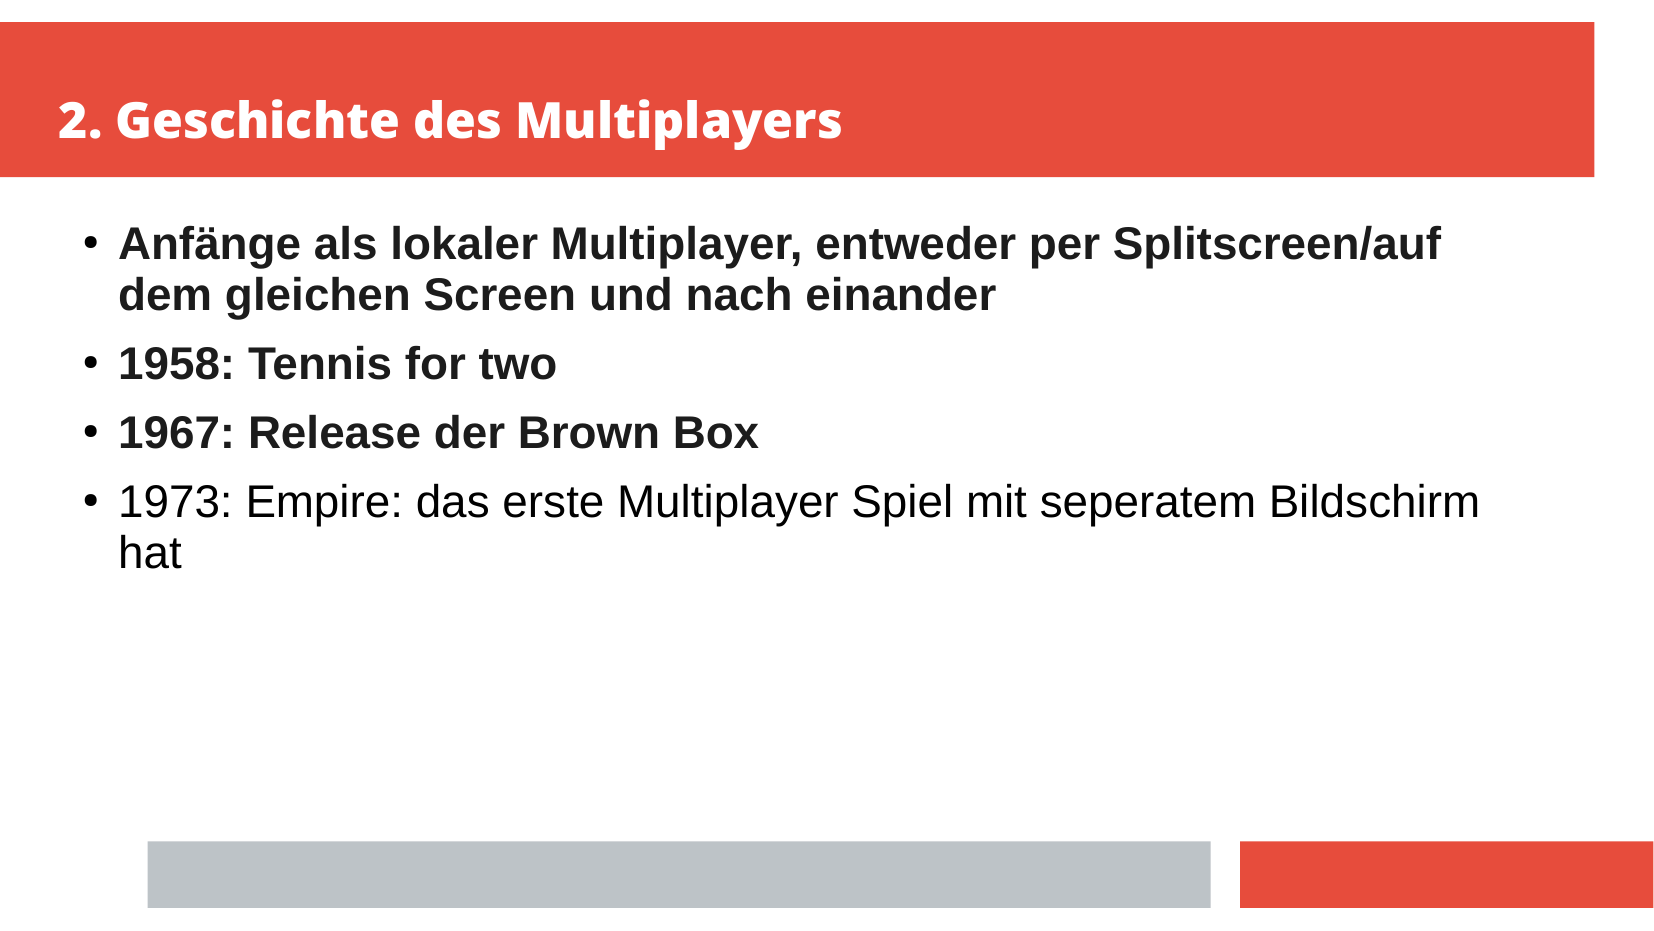

# 2. Geschichte des Multiplayers
Anfänge als lokaler Multiplayer, entweder per Splitscreen/auf dem gleichen Screen und nach einander
1958: Tennis for two
1967: Release der Brown Box
1973: Empire: das erste Multiplayer Spiel mit seperatem Bildschirm hat